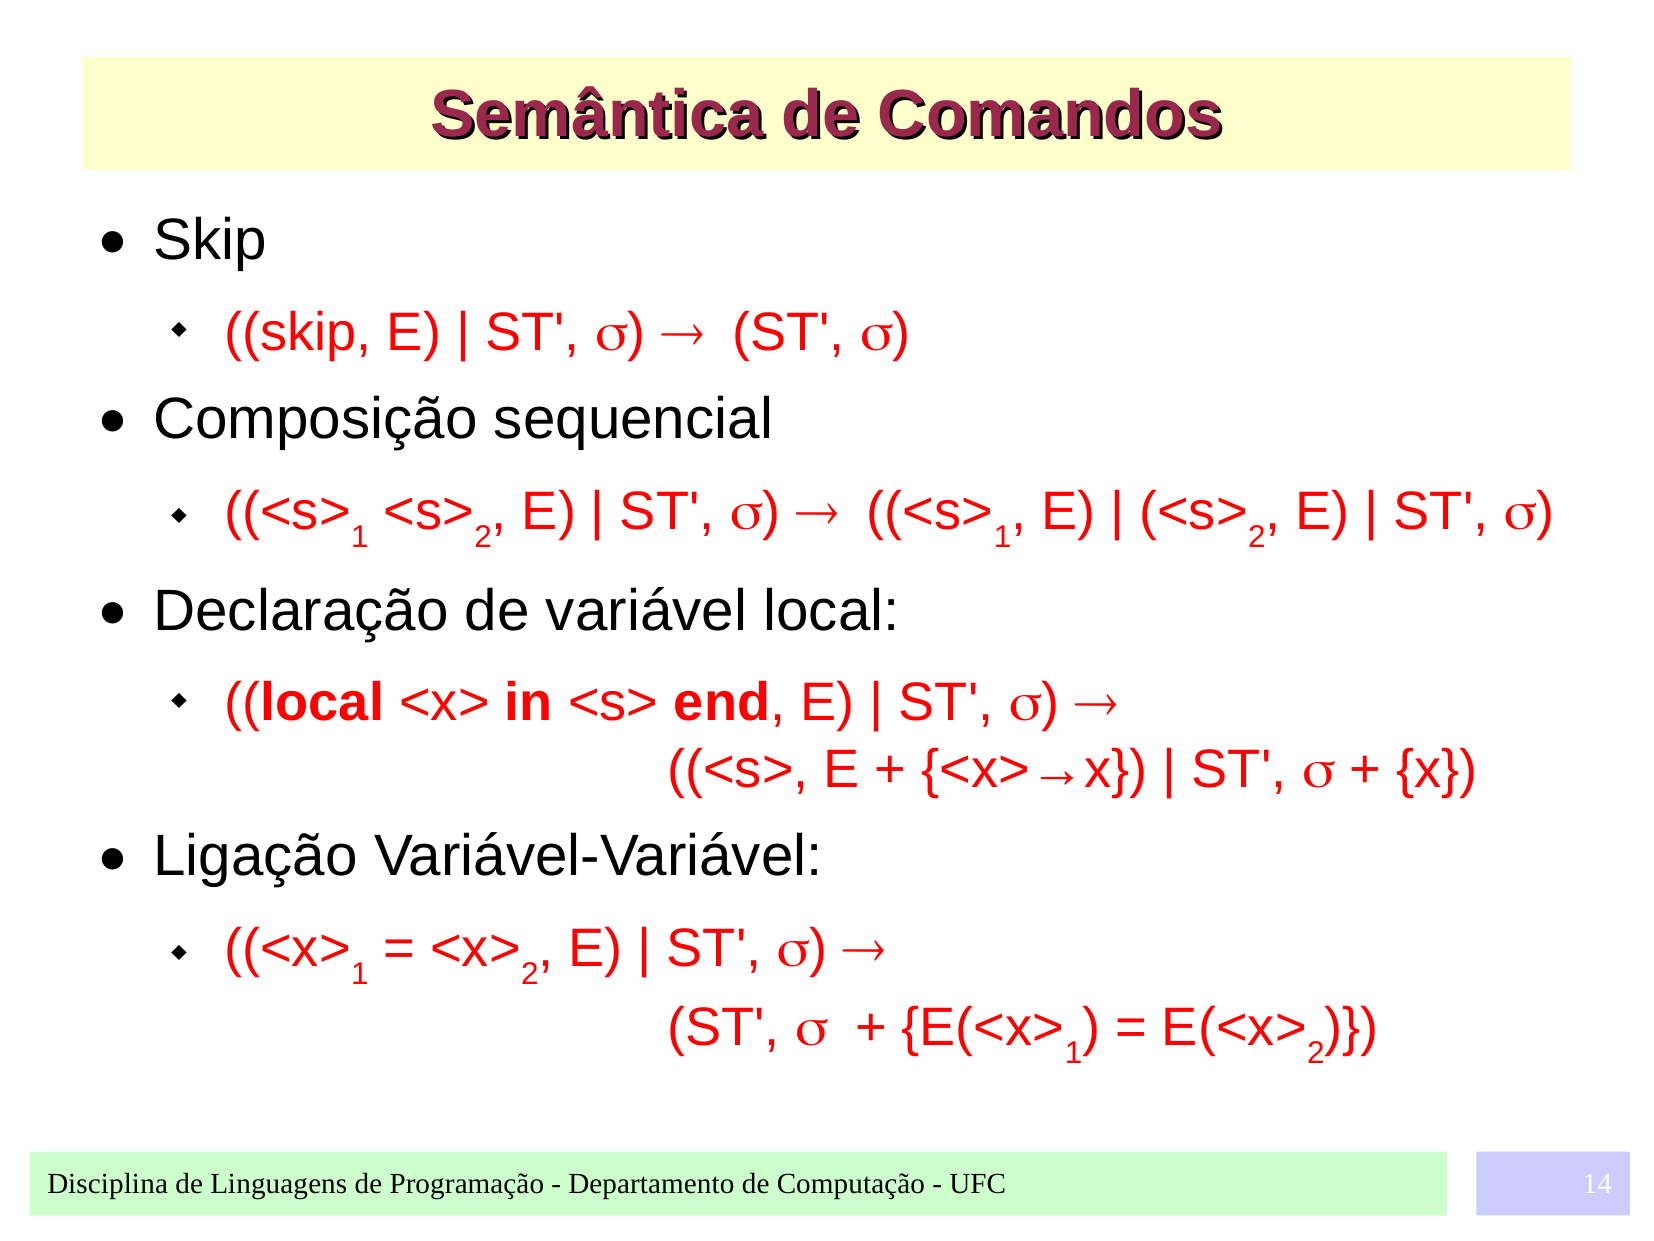

# Semântica de Comandos
Skip
((skip, E) | ST', s) ® (ST', s)
Composição sequencial
((<s>1 <s>2, E) | ST', s) ® ((<s>1, E) | (<s>2, E) | ST', s)
Declaração de variável local:
((local <x> in <s> end, E) | ST', s) ®
						((<s>, E + {<x>→x}) | ST', s + {x})
Ligação Variável-Variável:
((<x>1 = <x>2, E) | ST', s) ®
						(ST', s + {E(<x>1) = E(<x>2)})
Disciplina de Linguagens de Programação - Departamento de Computação - UFC
14